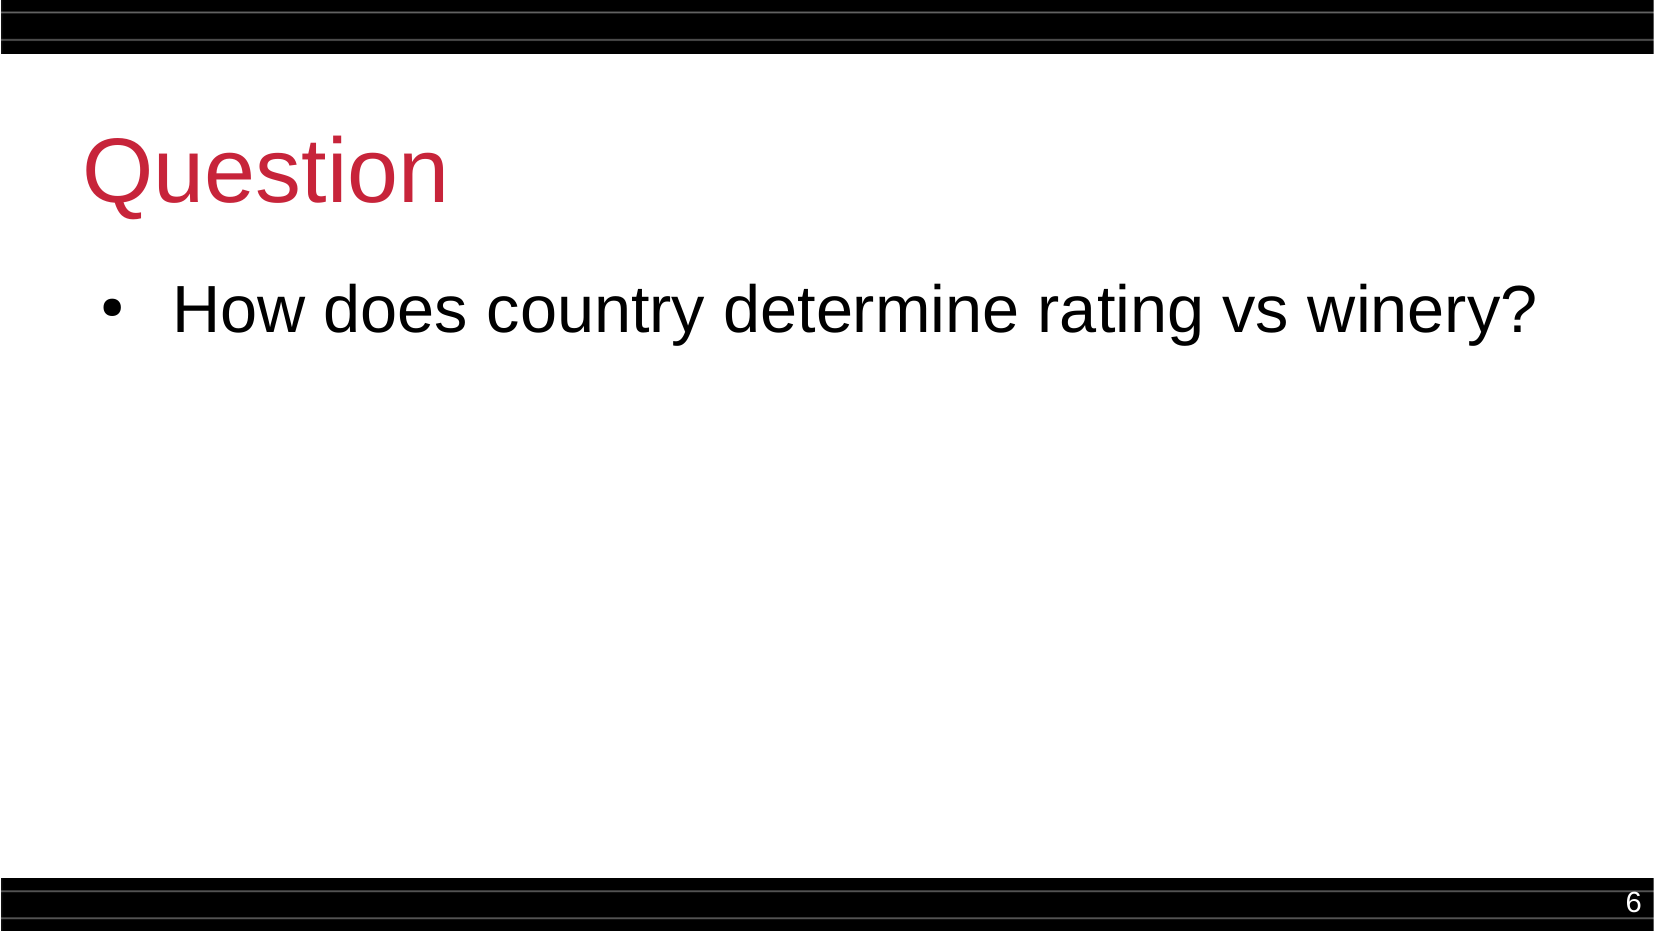

# Question
 How does country determine rating vs winery?